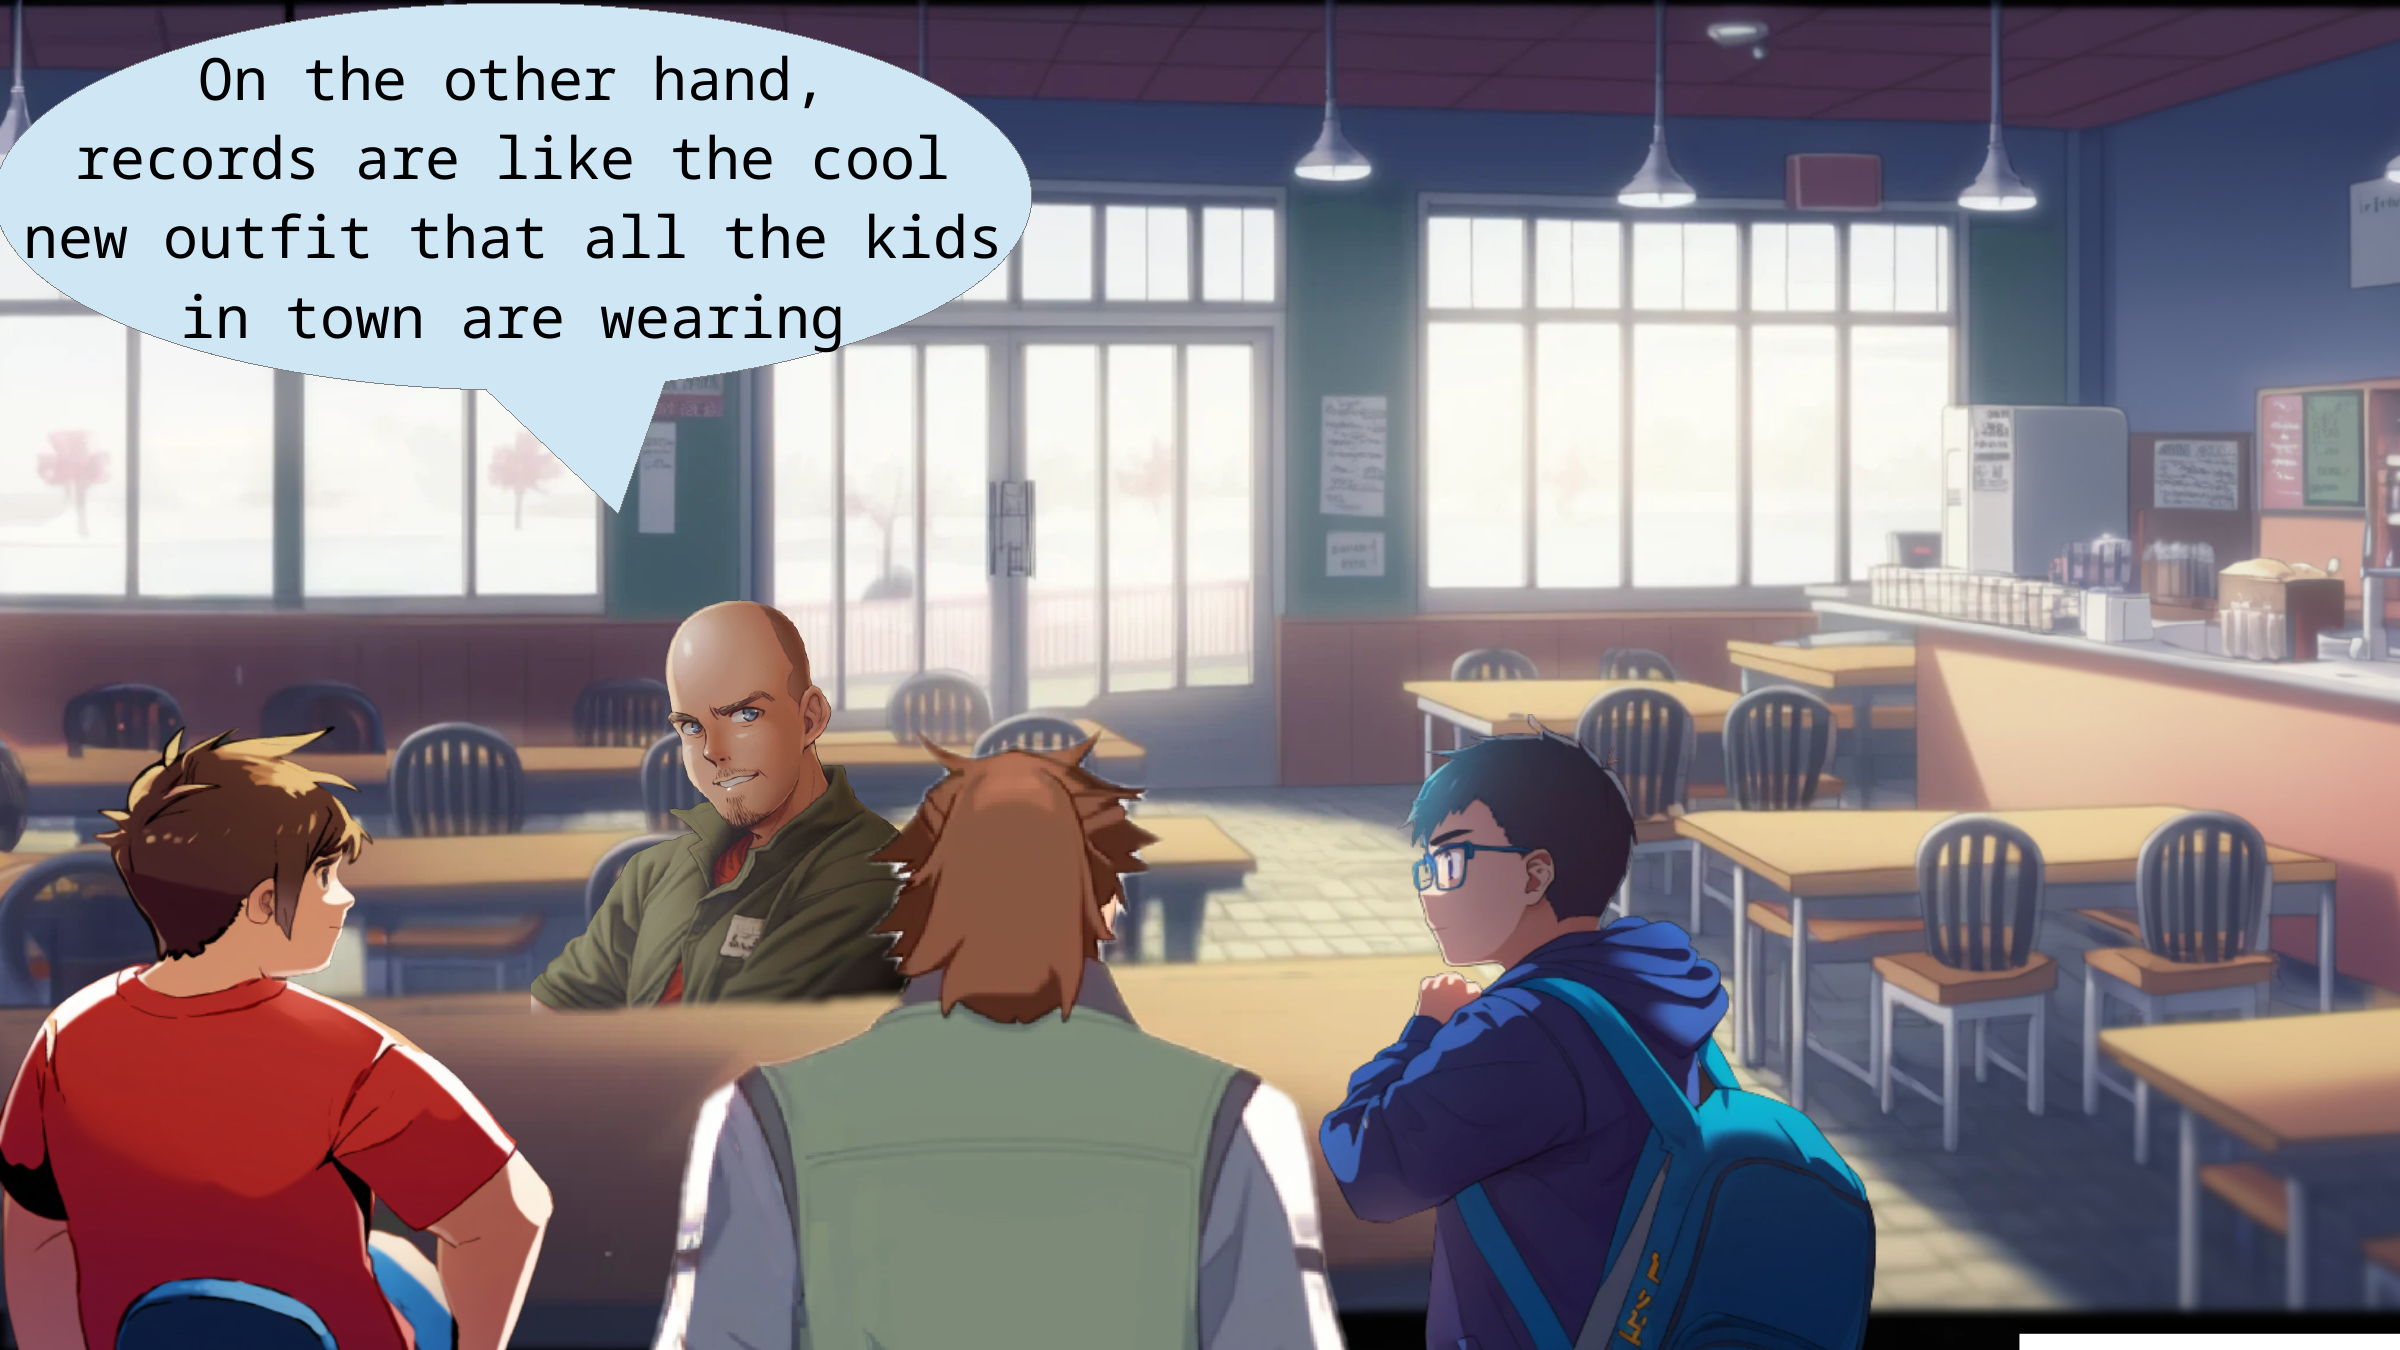

On the other hand,
records are like the cool
new outfit that all the kids
in town are wearing